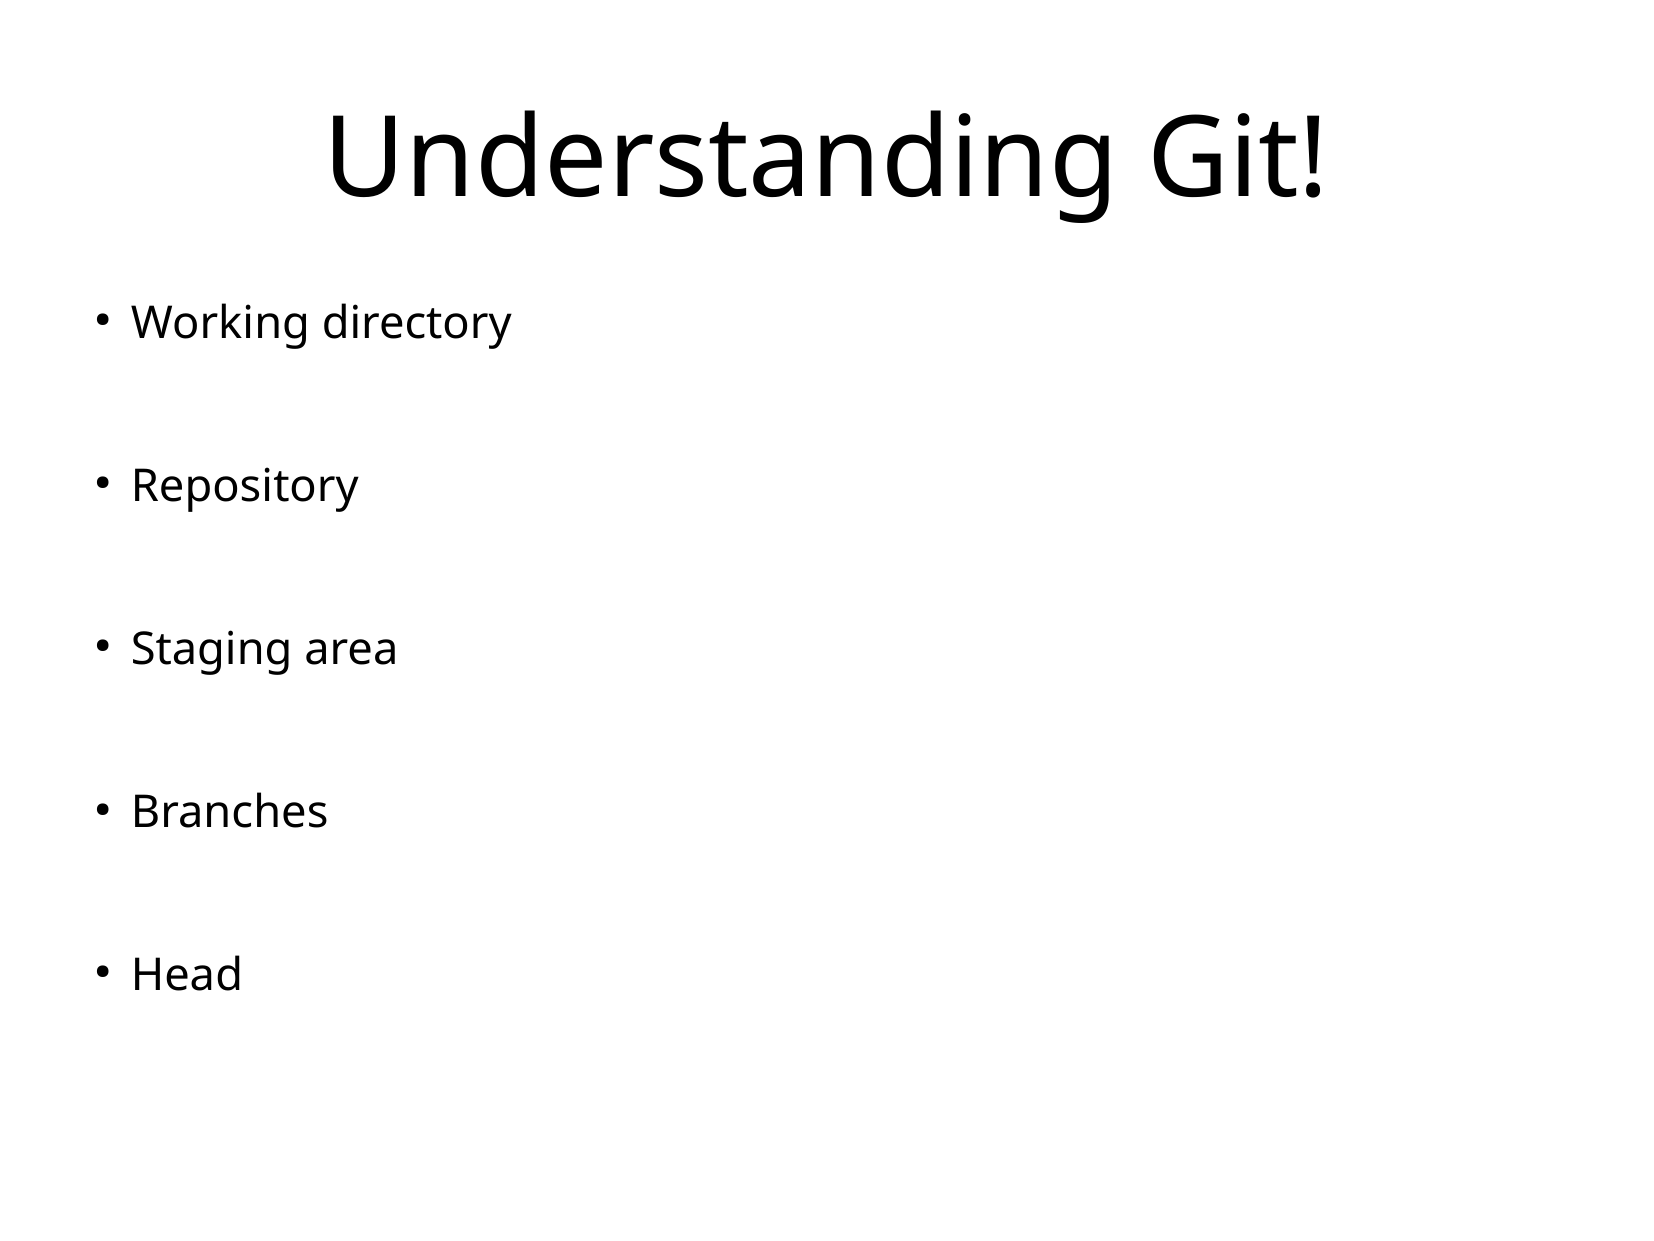

# Understanding Git!
Working directory
Repository
Staging area
Branches
Head